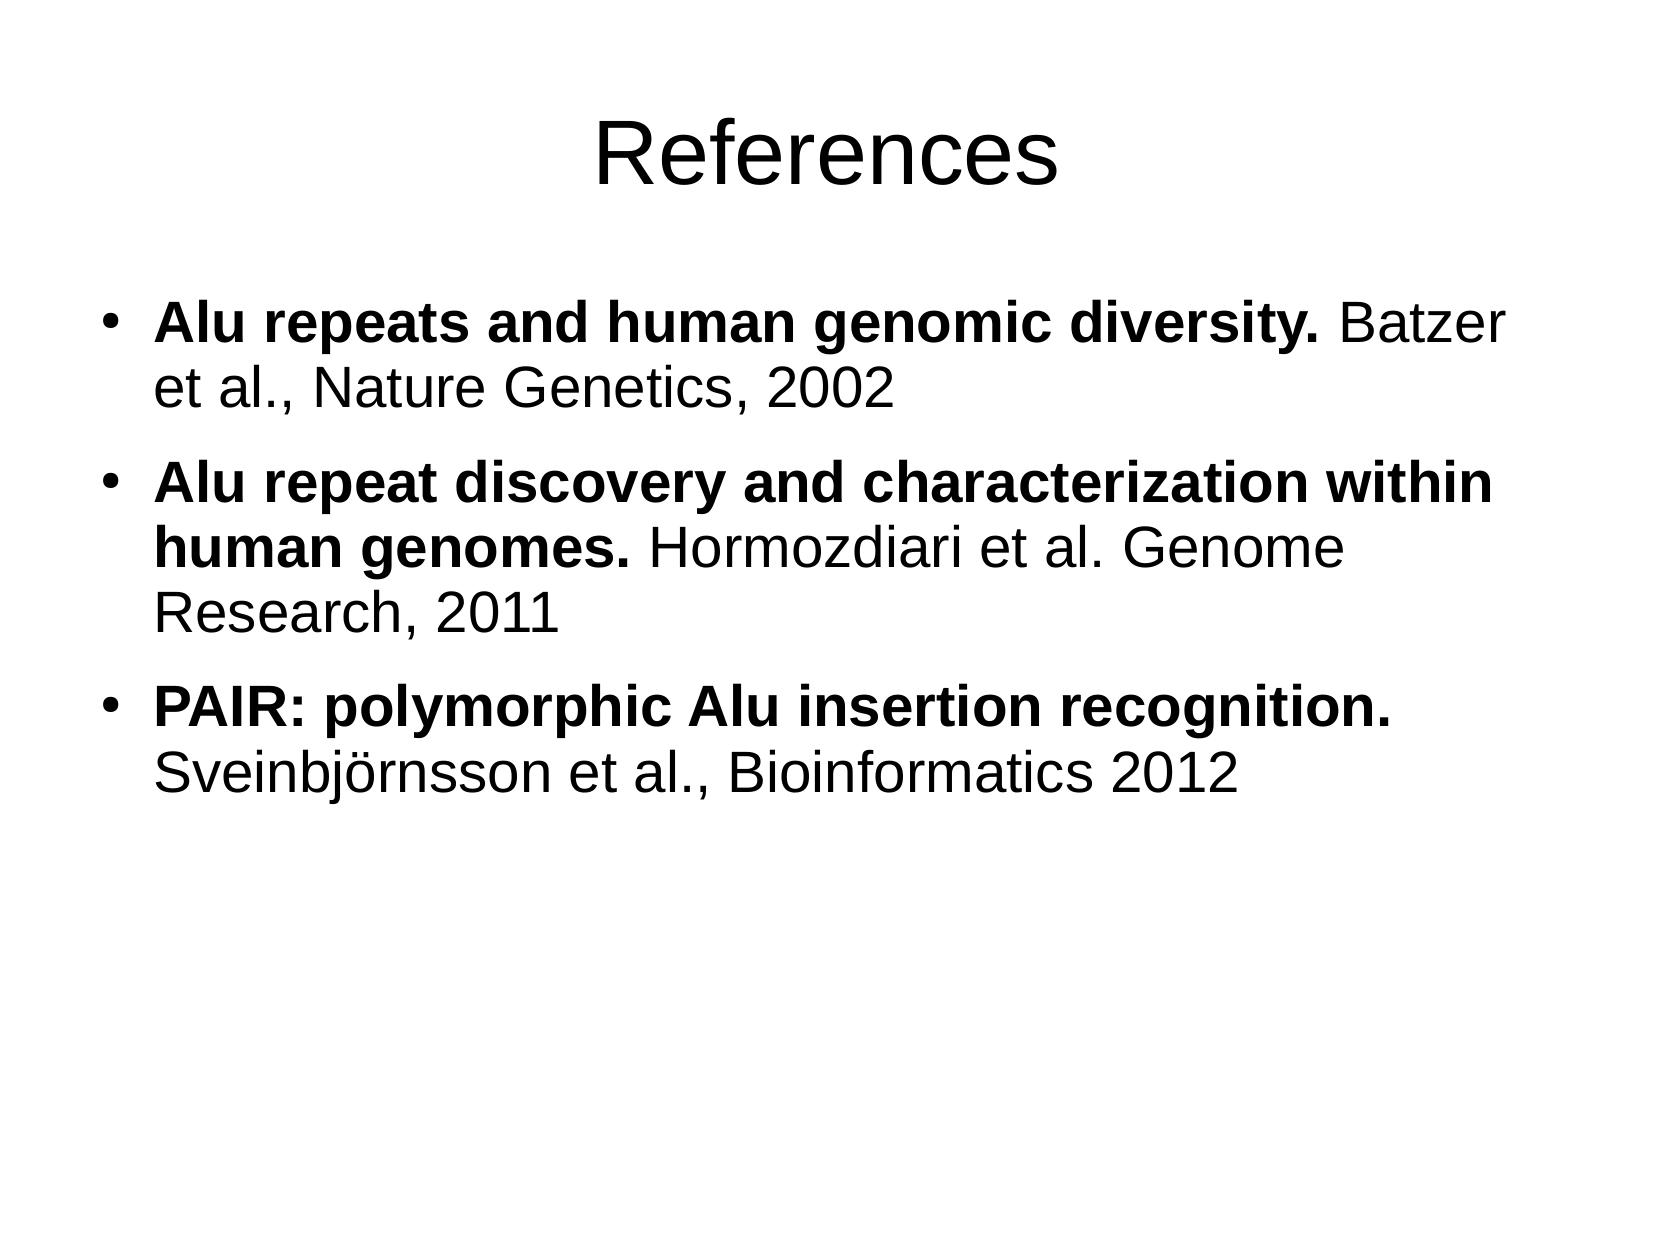

# References
Alu repeats and human genomic diversity. Batzer et al., Nature Genetics, 2002
Alu repeat discovery and characterization within human genomes. Hormozdiari et al. Genome Research, 2011
PAIR: polymorphic Alu insertion recognition. Sveinbjörnsson et al., Bioinformatics 2012